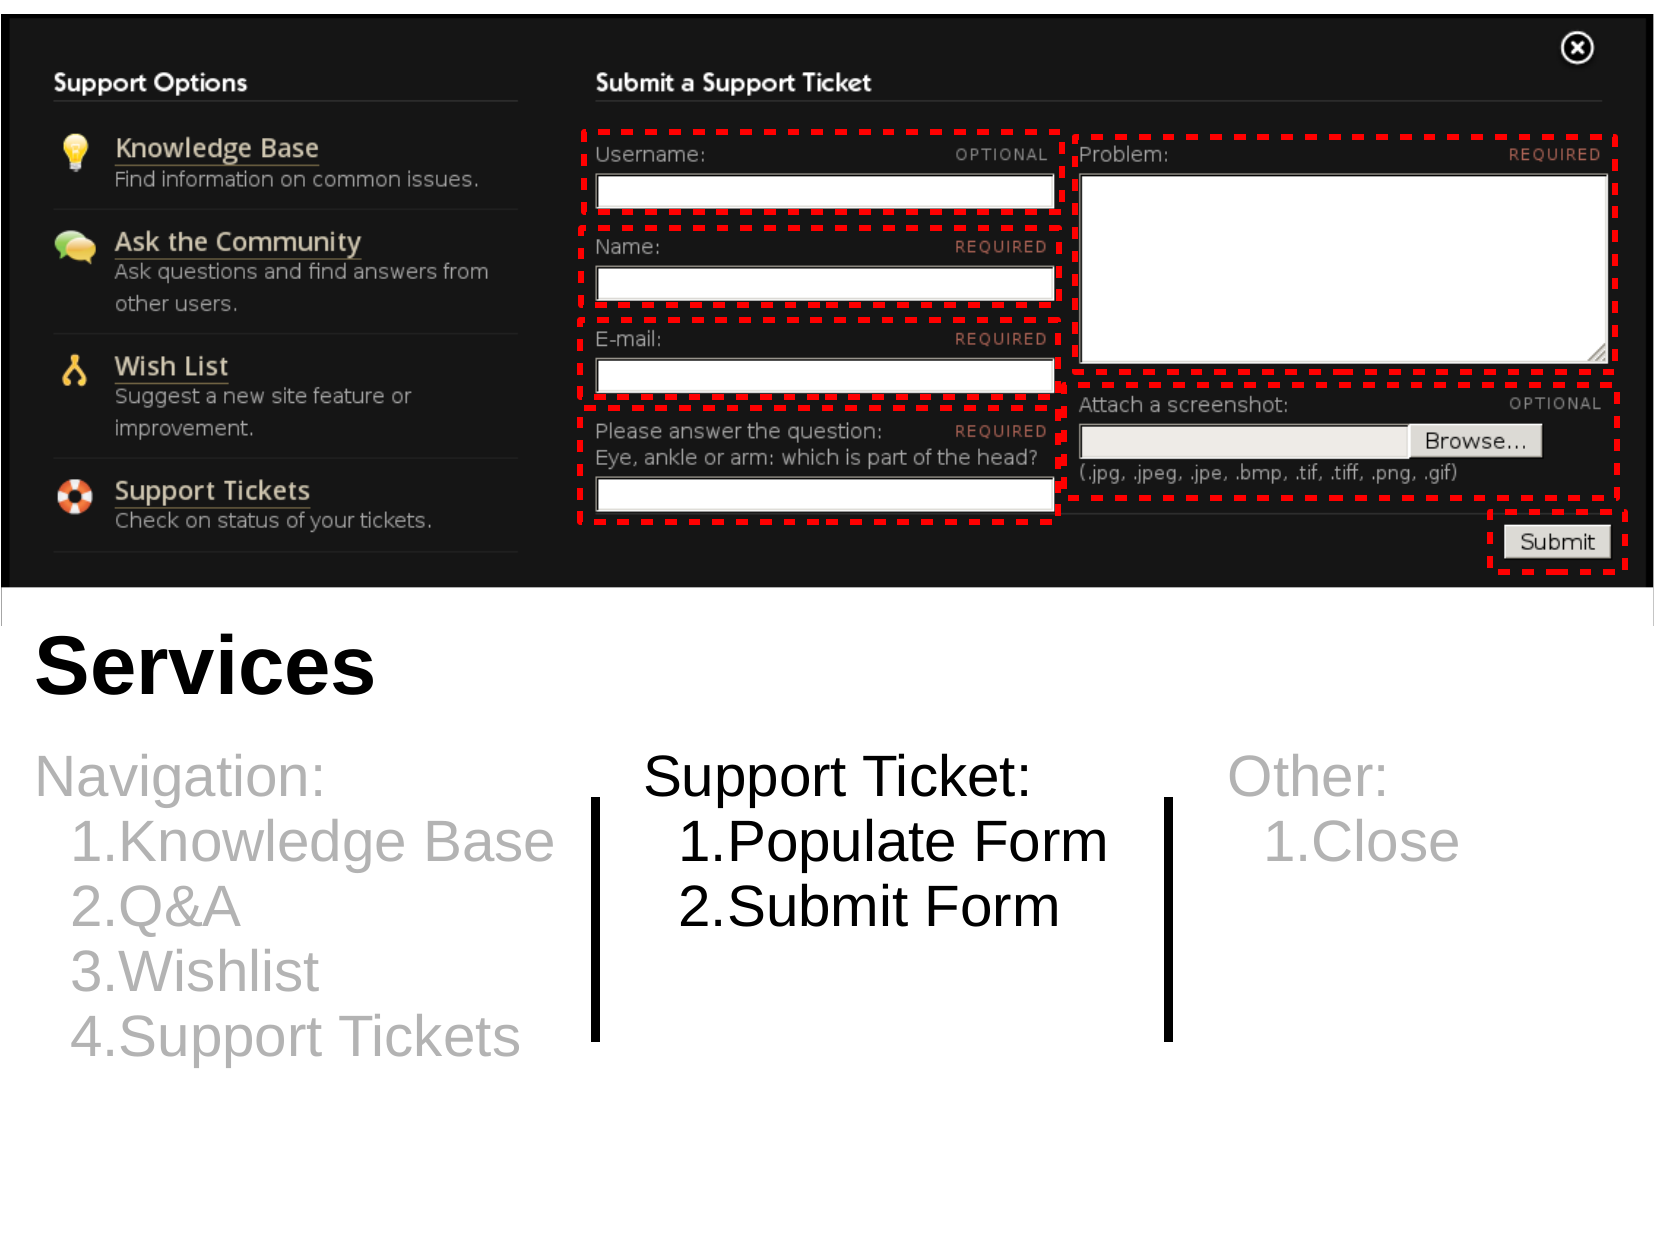

Services
Navigation:
Knowledge Base
Q&A
Wishlist
Support Tickets
Support Ticket:
Populate Form
Submit Form
Other:
Close